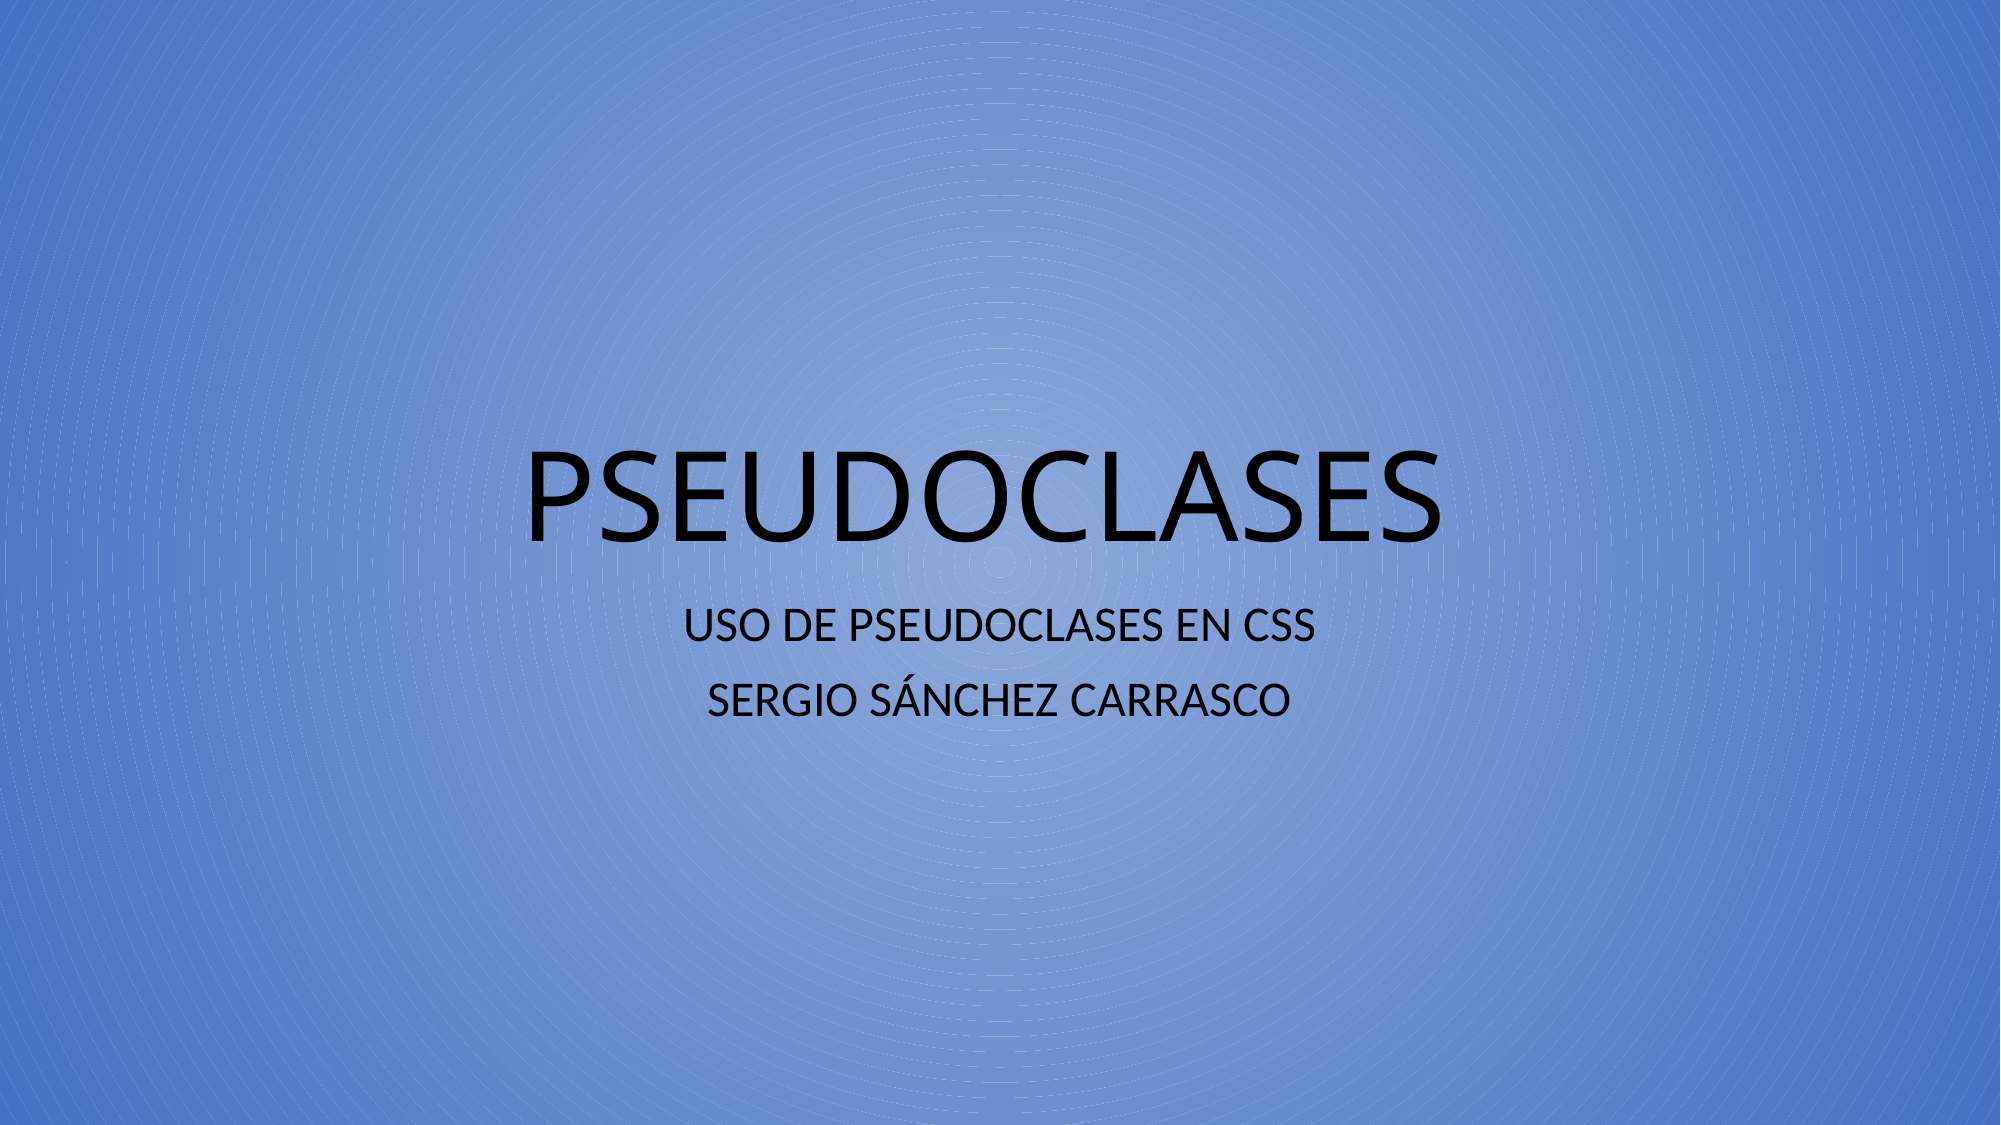

# PSEUDOCLASES
USO DE PSEUDOCLASES EN CSS
SERGIO SÁNCHEZ CARRASCO